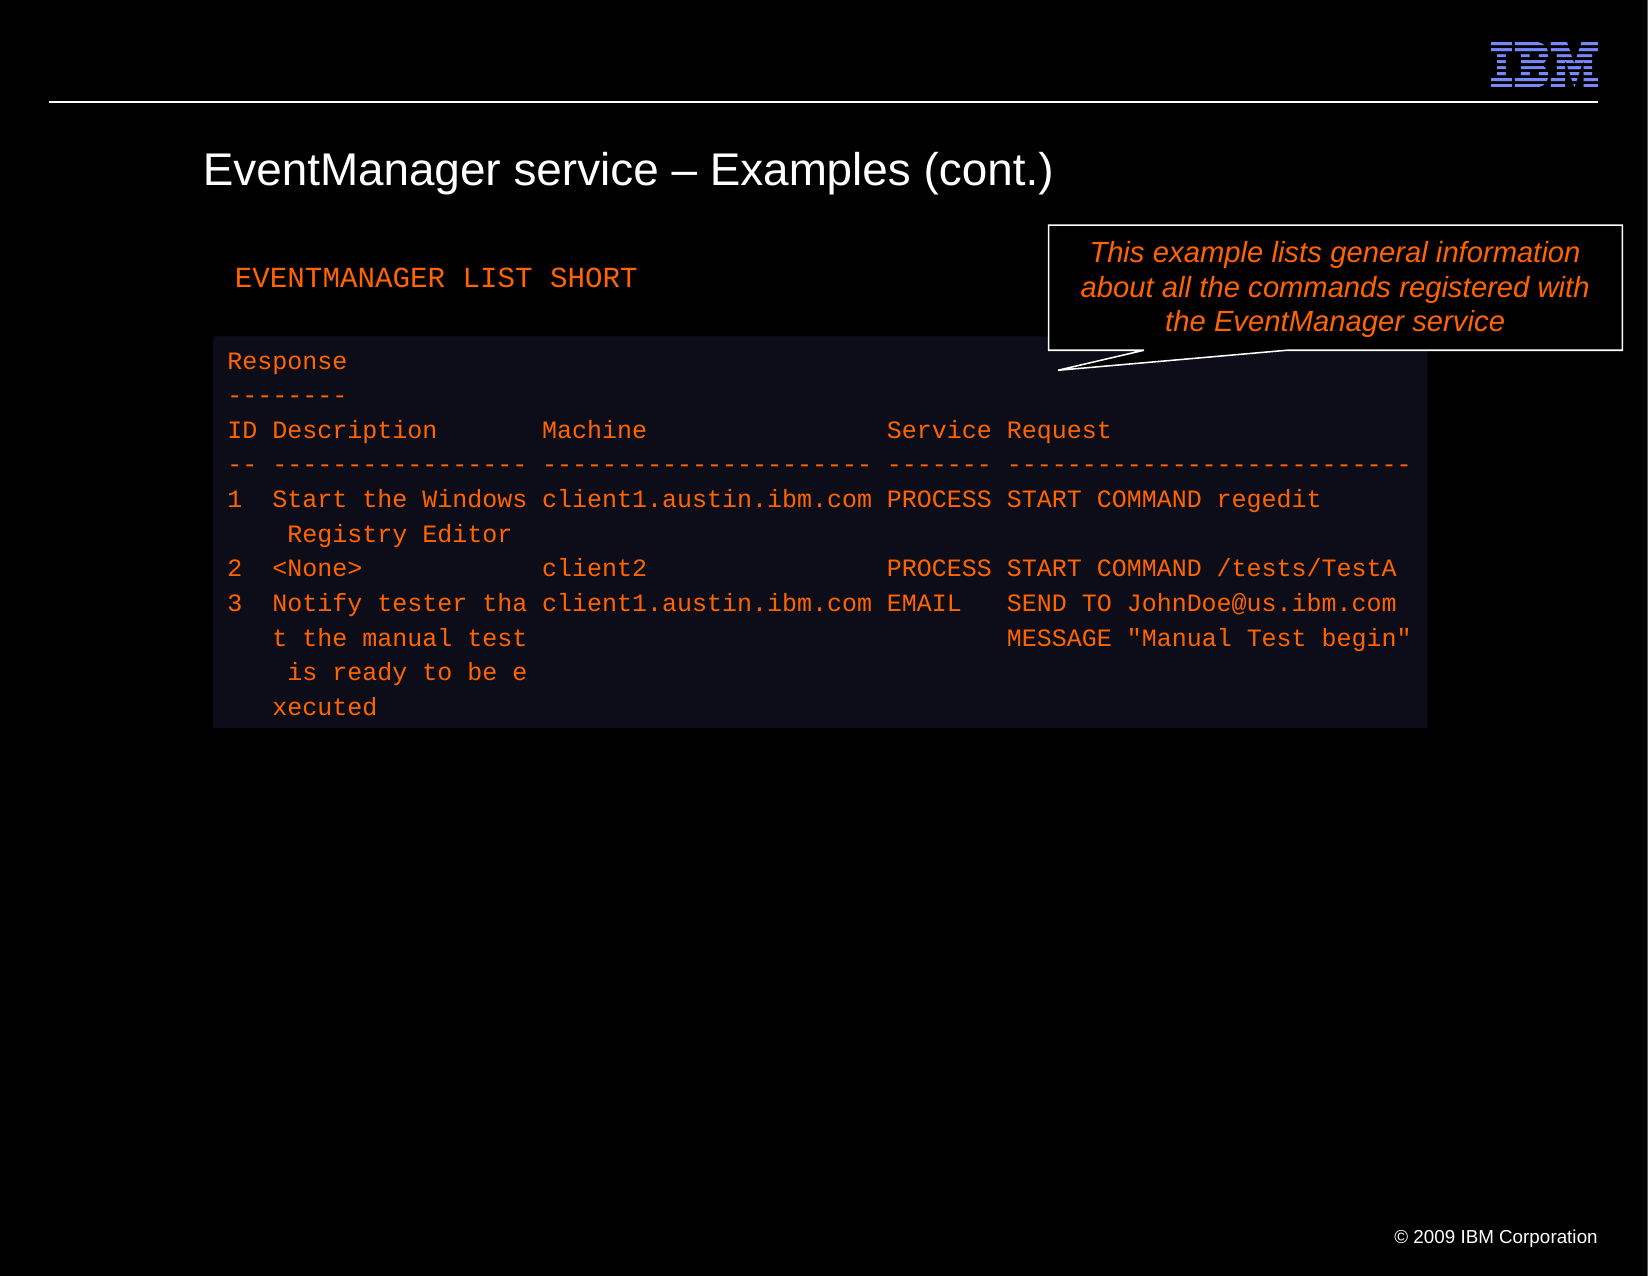

# EventManager service – Examples (cont.)
This example lists general information about all the commands registered with the EventManager service
EVENTMANAGER LIST SHORT
Response
--------
ID Description Machine Service Request
-- ----------------- ---------------------- ------- ---------------------------
1 Start the Windows client1.austin.ibm.com PROCESS START COMMAND regedit
 Registry Editor
2 <None> client2 PROCESS START COMMAND /tests/TestA
3 Notify tester tha client1.austin.ibm.com EMAIL SEND TO JohnDoe@us.ibm.com
 t the manual test MESSAGE "Manual Test begin"
 is ready to be e
 xecuted